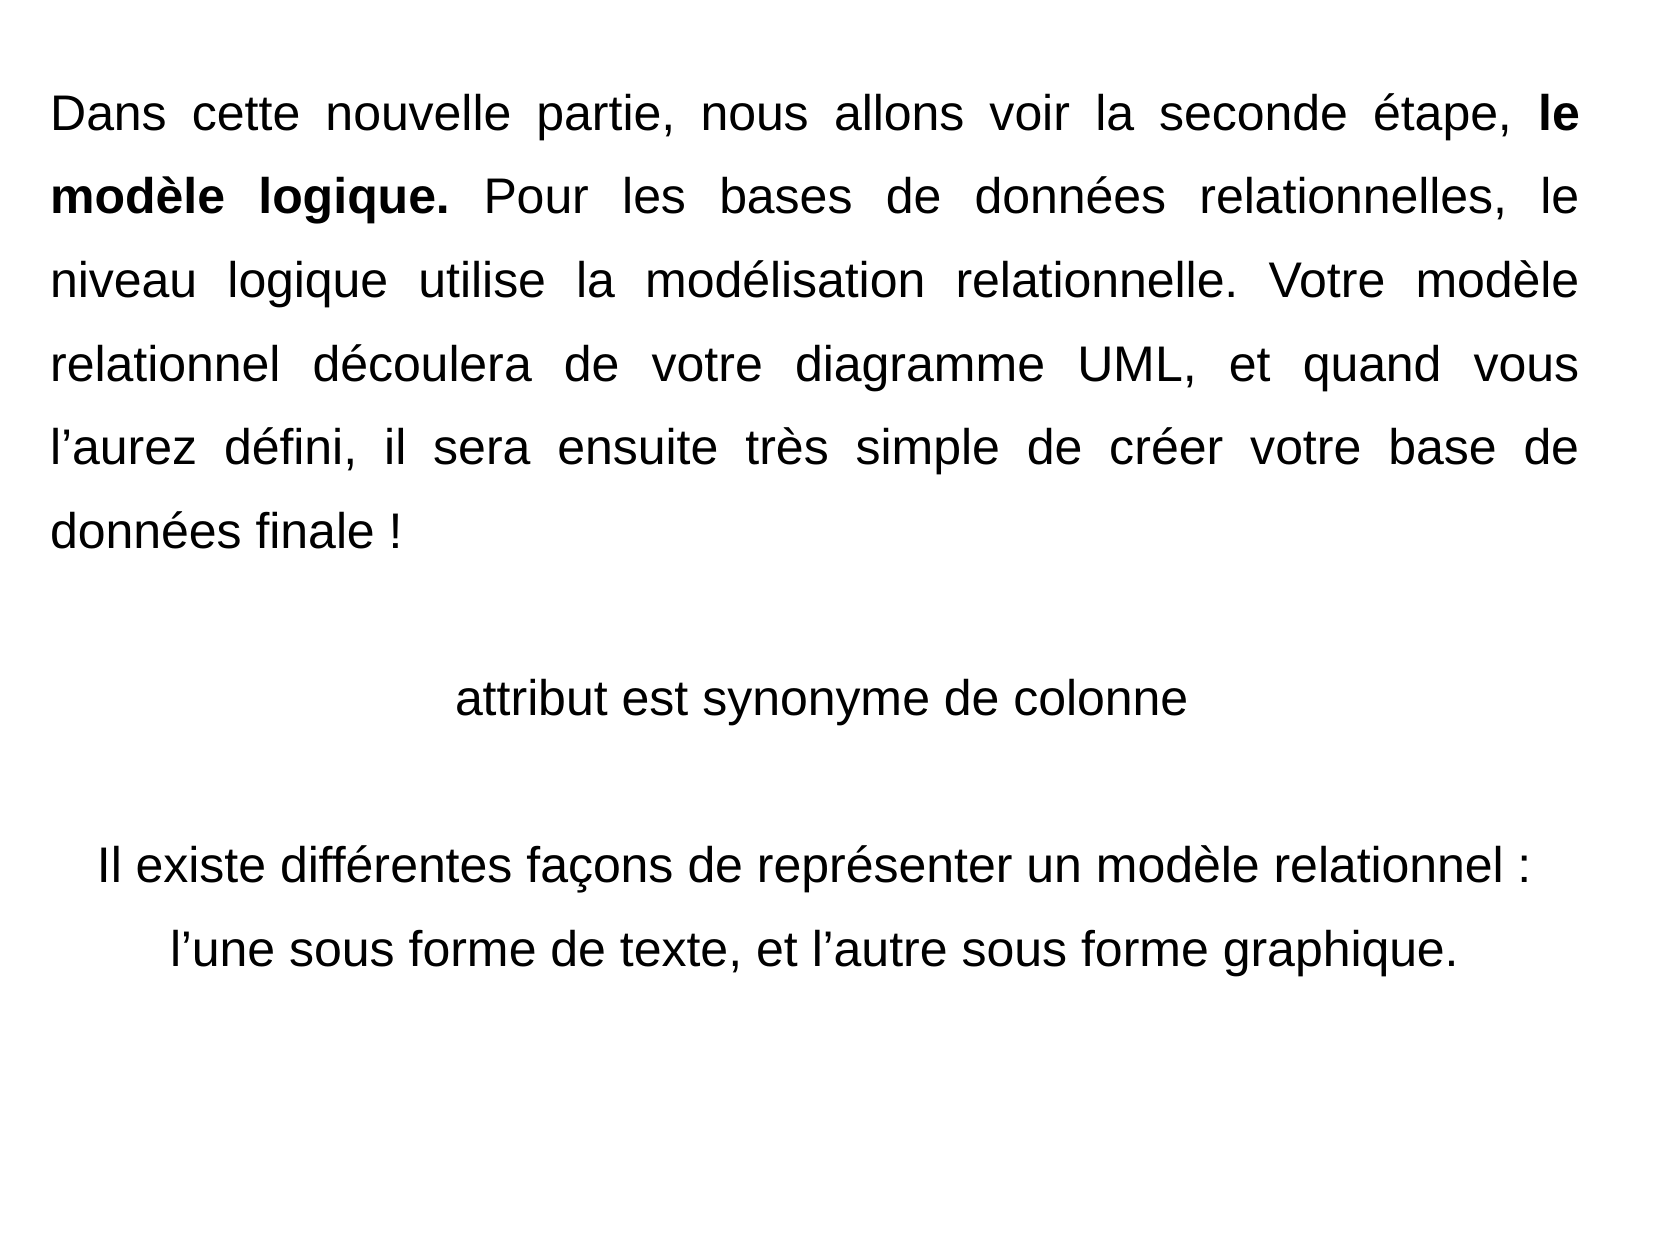

Dans cette nouvelle partie, nous allons voir la seconde étape, le modèle logique. Pour les bases de données relationnelles, le niveau logique utilise la modélisation relationnelle. Votre modèle relationnel découlera de votre diagramme UML, et quand vous l’aurez défini, il sera ensuite très simple de créer votre base de données finale !
 attribut est synonyme de colonne
Il existe différentes façons de représenter un modèle relationnel : l’une sous forme de texte, et l’autre sous forme graphique.